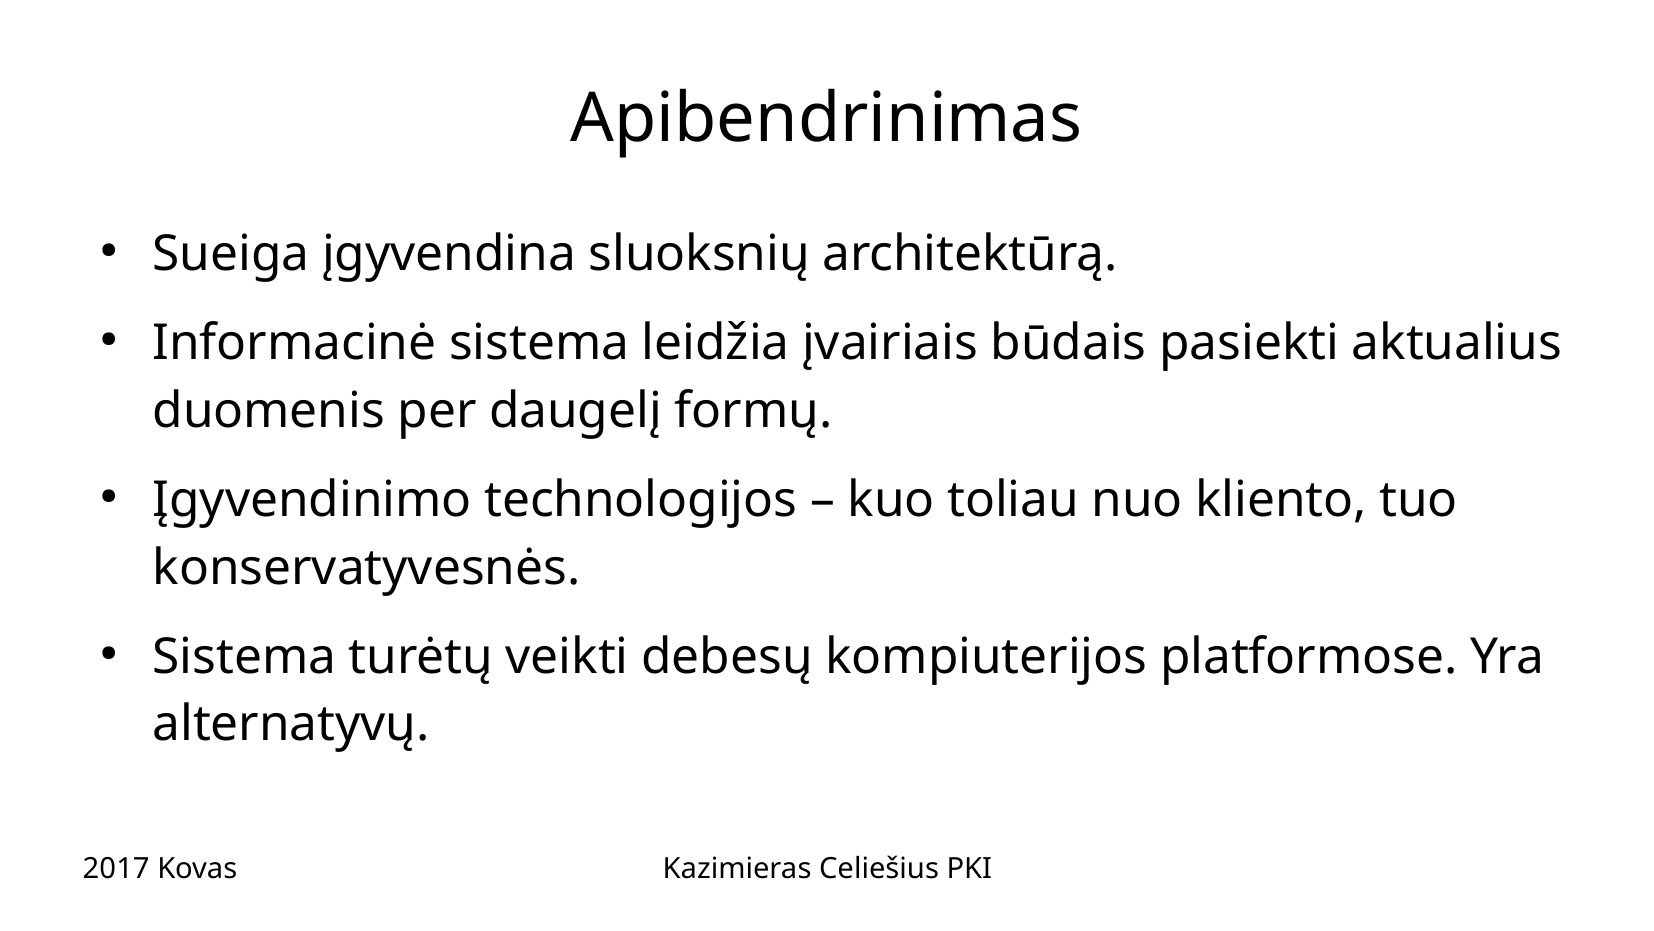

# Apibendrinimas
Sueiga įgyvendina sluoksnių architektūrą.
Informacinė sistema leidžia įvairiais būdais pasiekti aktualius duomenis per daugelį formų.
Įgyvendinimo technologijos – kuo toliau nuo kliento, tuo konservatyvesnės.
Sistema turėtų veikti debesų kompiuterijos platformose. Yra alternatyvų.
2017 Kovas
Kazimieras Celiešius PKI